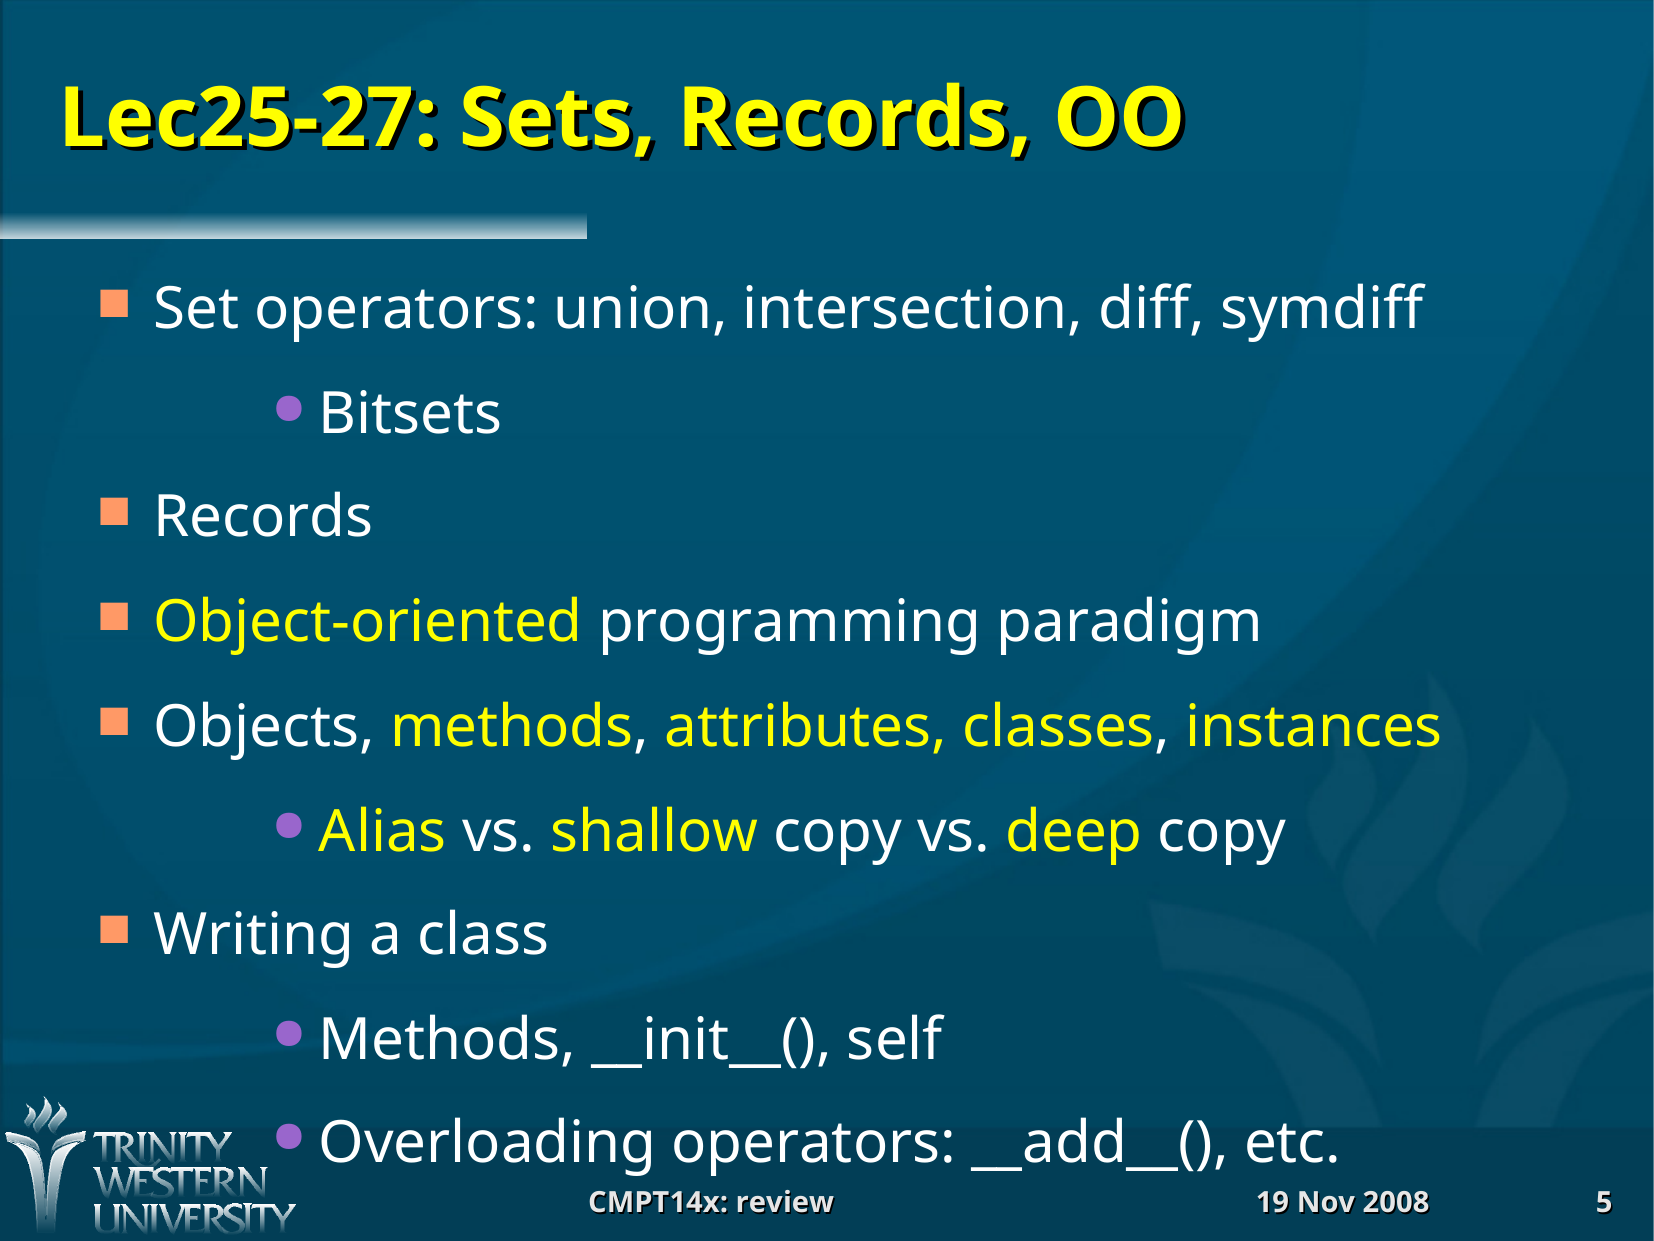

# Lec25-27: Sets, Records, OO
Set operators: union, intersection, diff, symdiff
Bitsets
Records
Object-oriented programming paradigm
Objects, methods, attributes, classes, instances
Alias vs. shallow copy vs. deep copy
Writing a class
Methods, __init__(), self
Overloading operators: __add__(), etc.
CMPT14x: review
19 Nov 2008
5